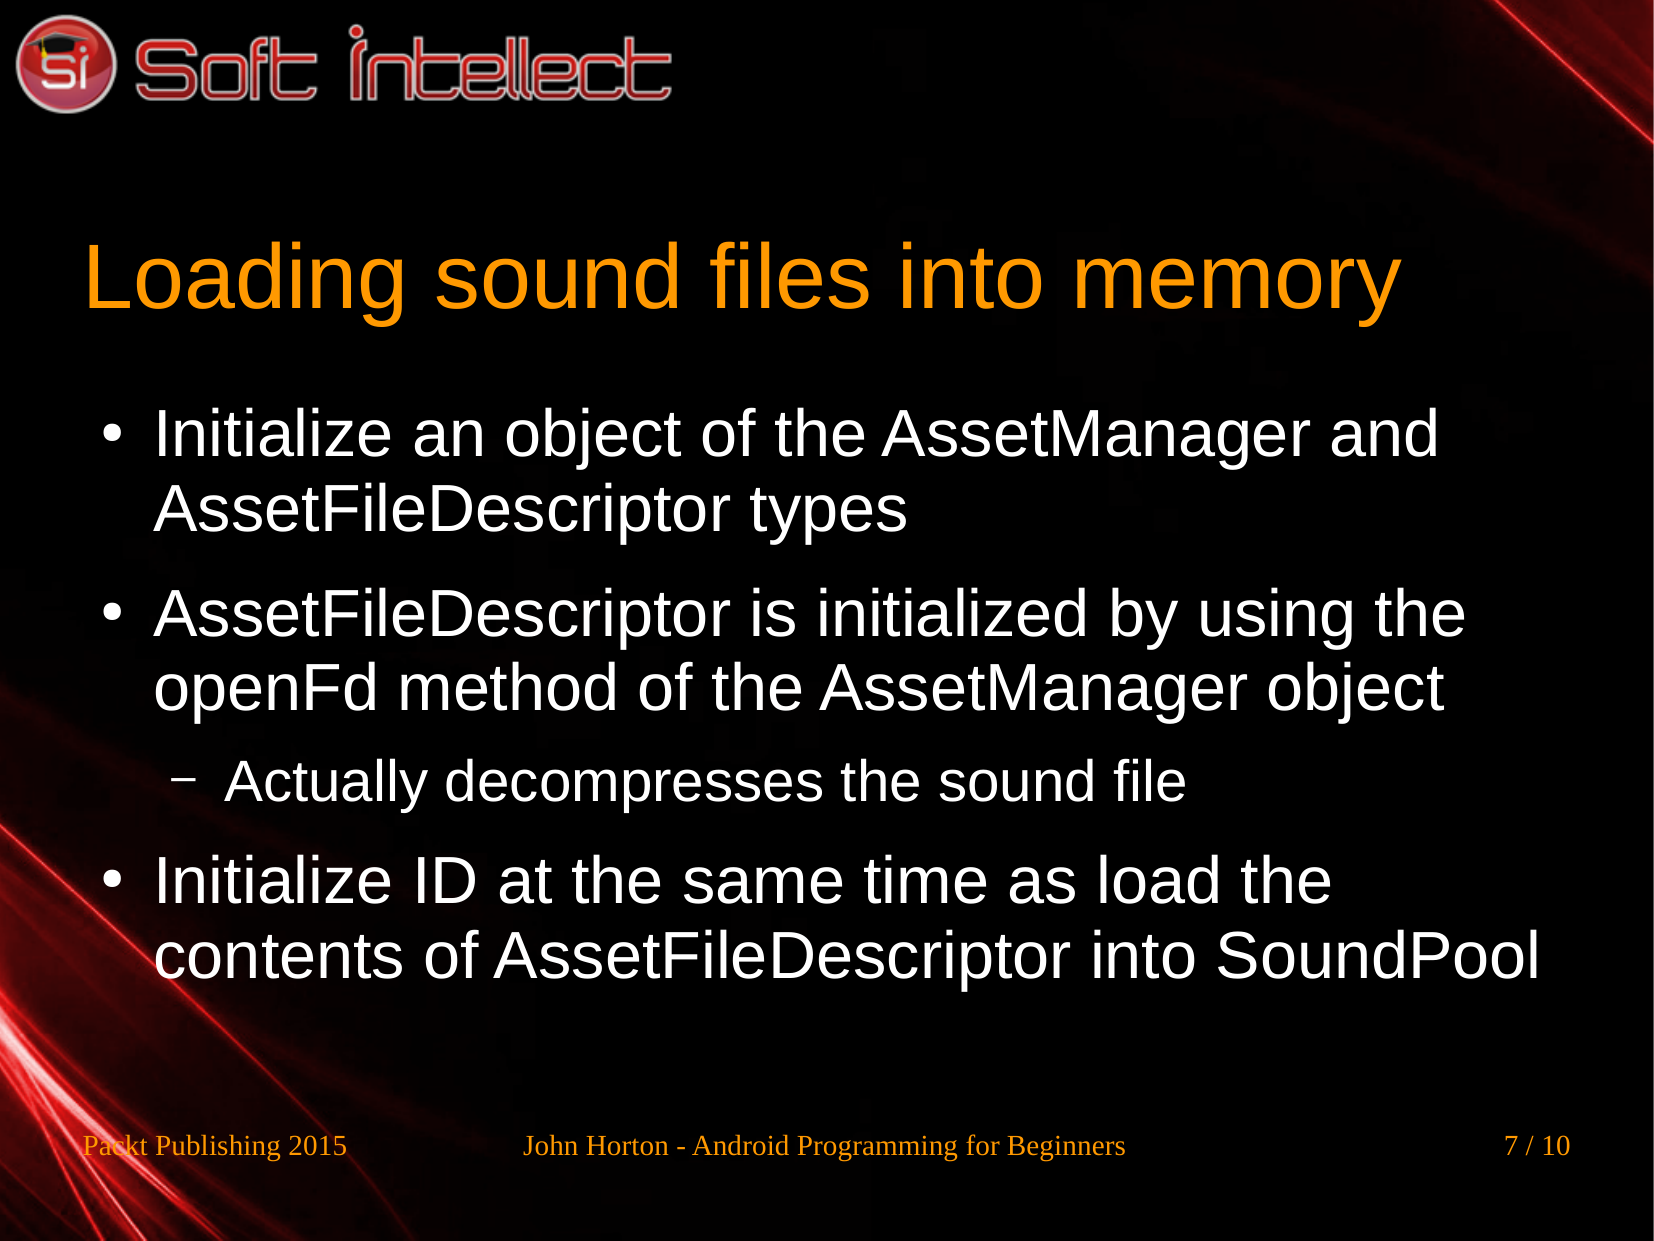

# Loading sound files into memory
Initialize an object of the AssetManager and AssetFileDescriptor types
AssetFileDescriptor is initialized by using the openFd method of the AssetManager object
Actually decompresses the sound file
Initialize ID at the same time as load the contents of AssetFileDescriptor into SoundPool
Packt Publishing 2015
John Horton - Android Programming for Beginners
7